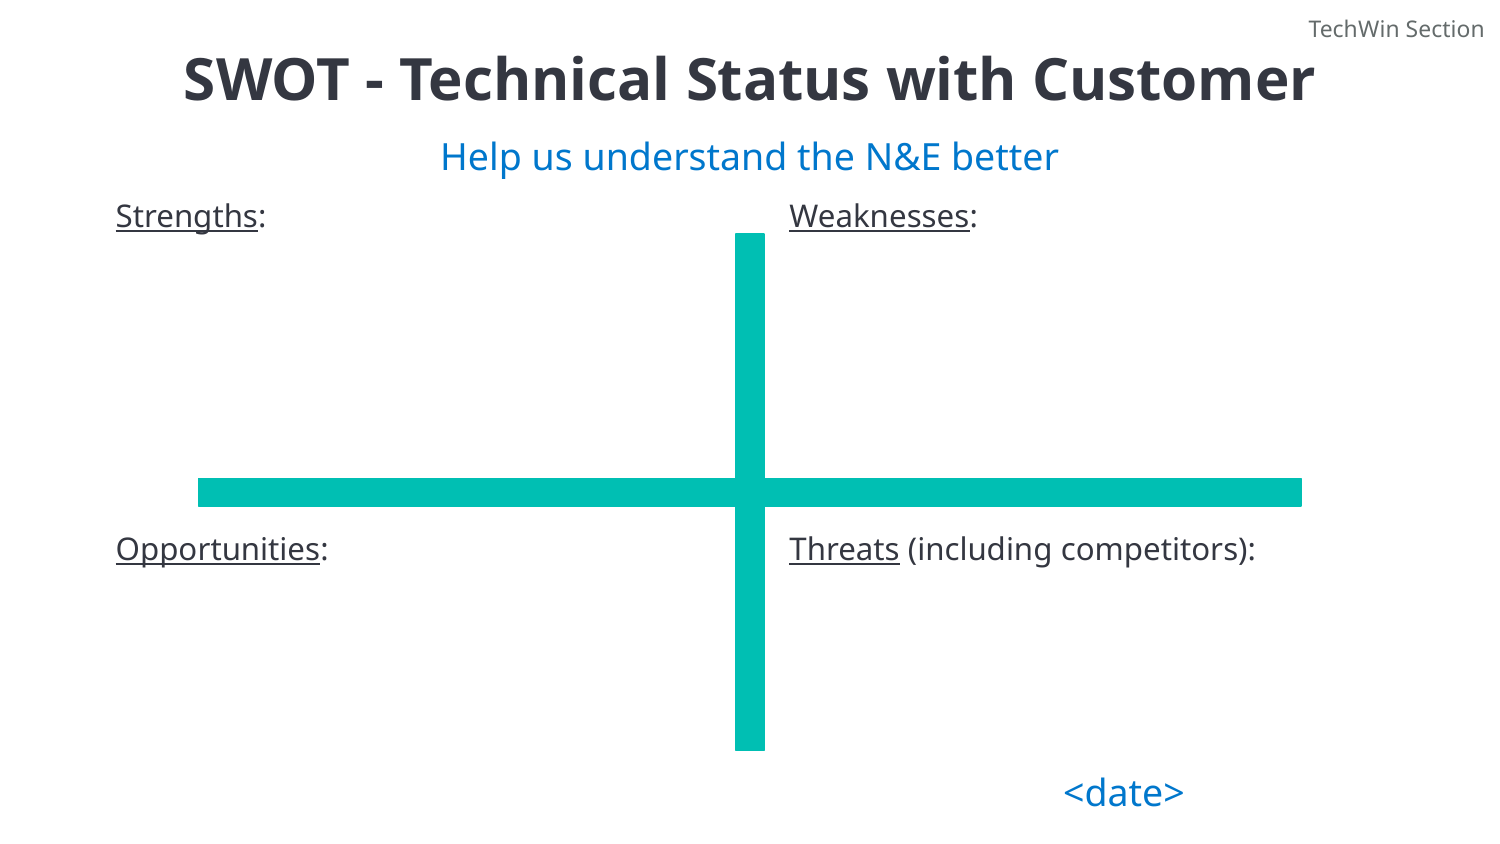

TechWin Section
# SWOT - Technical Status with Customer
Help us understand the N&E better
Strengths:
Weaknesses:
Opportunities:
Threats (including competitors):
<date>